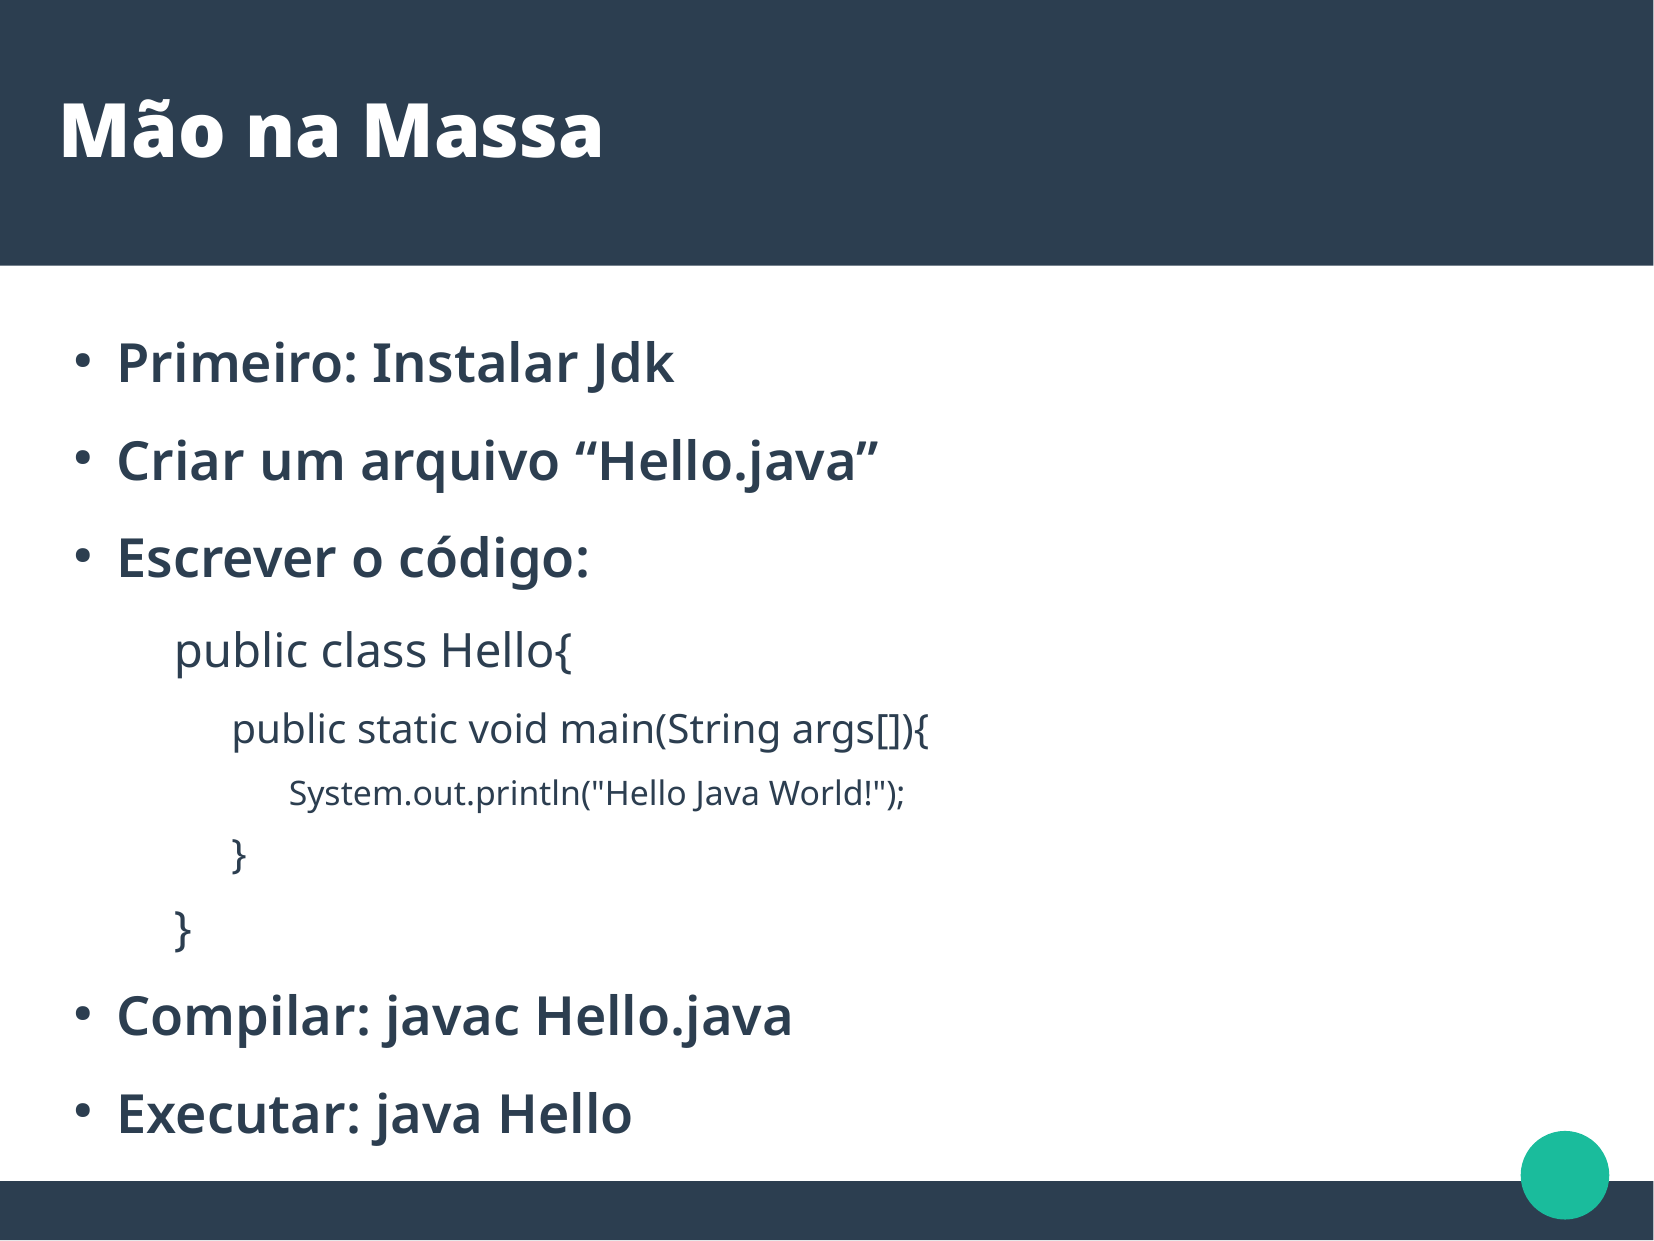

# Mão na Massa
Primeiro: Instalar Jdk
Criar um arquivo “Hello.java”
Escrever o código:
public class Hello{
public static void main(String args[]){
System.out.println("Hello Java World!");
}
}
Compilar: javac Hello.java
Executar: java Hello